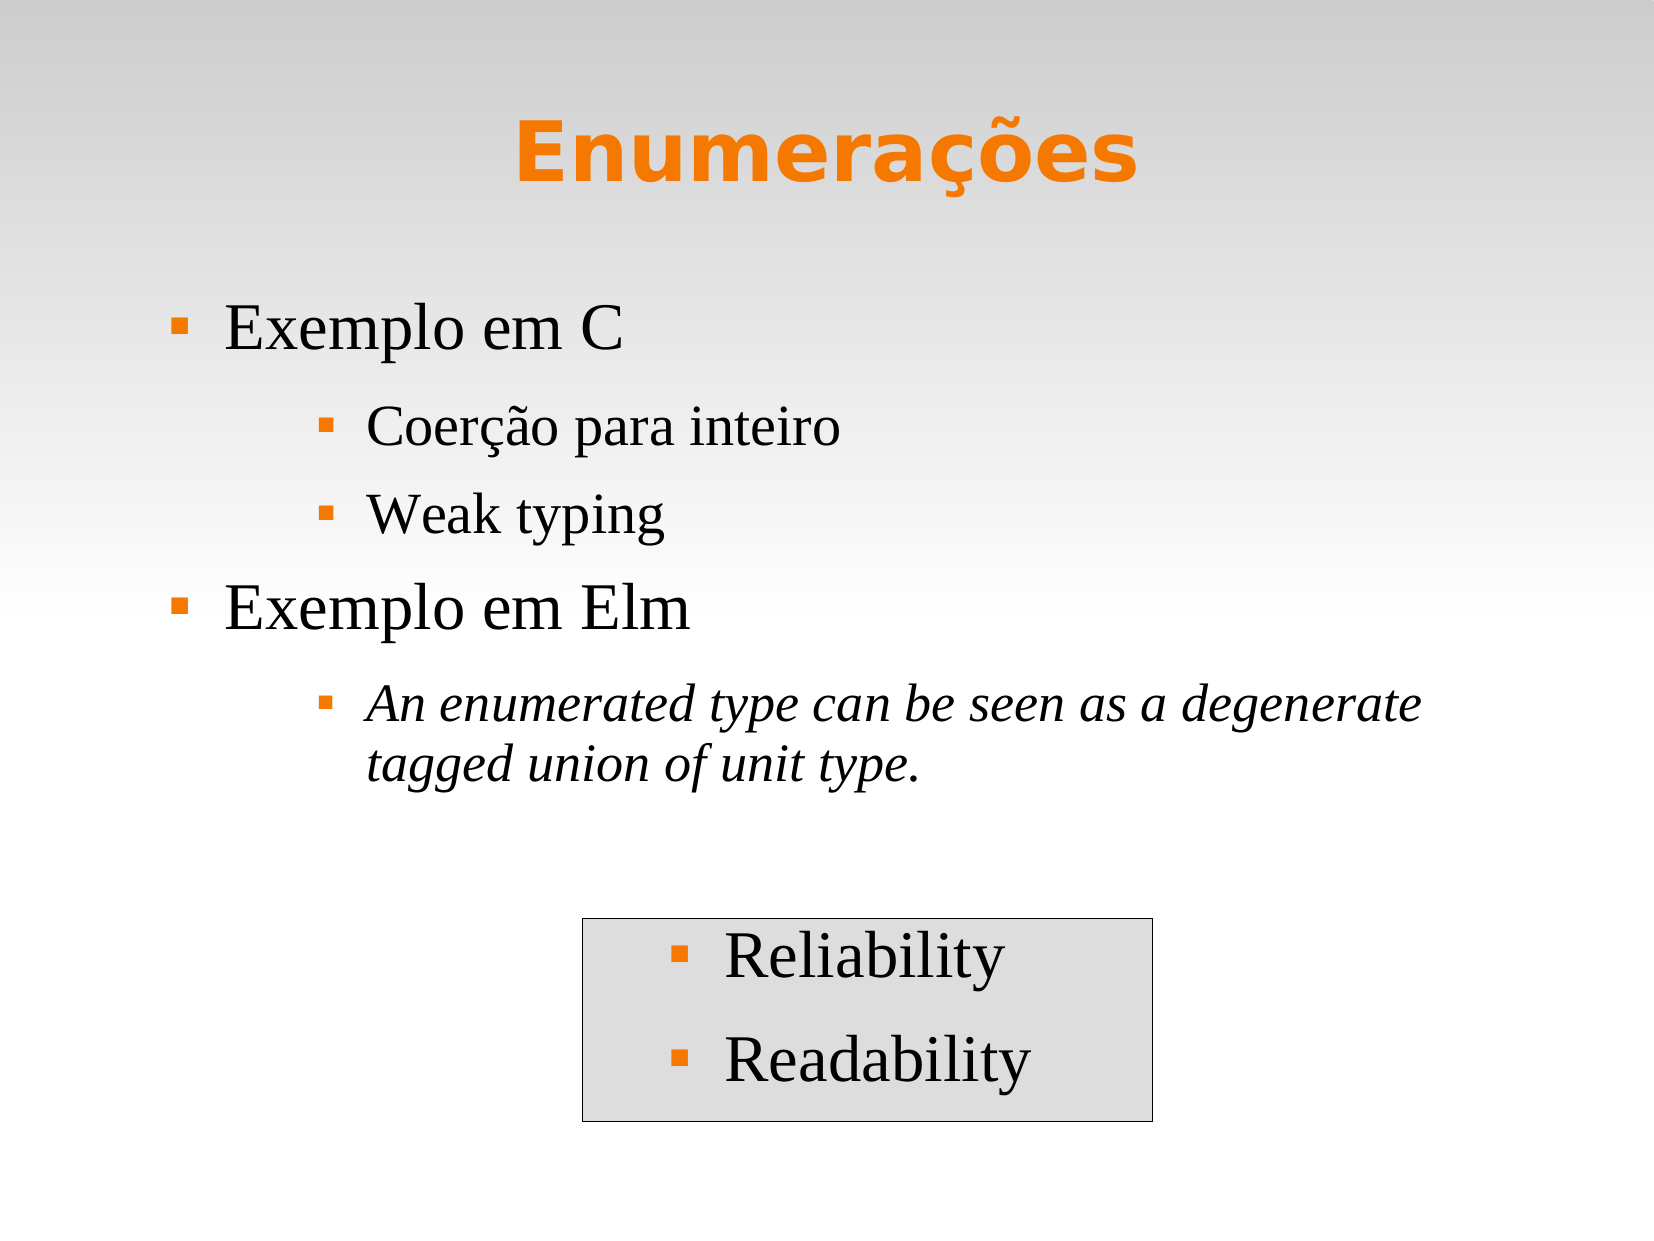

# Enumerações
Exemplo em C
Coerção para inteiro
Weak typing
Exemplo em Elm
An enumerated type can be seen as a degenerate tagged union of unit type.
Reliability
Readability